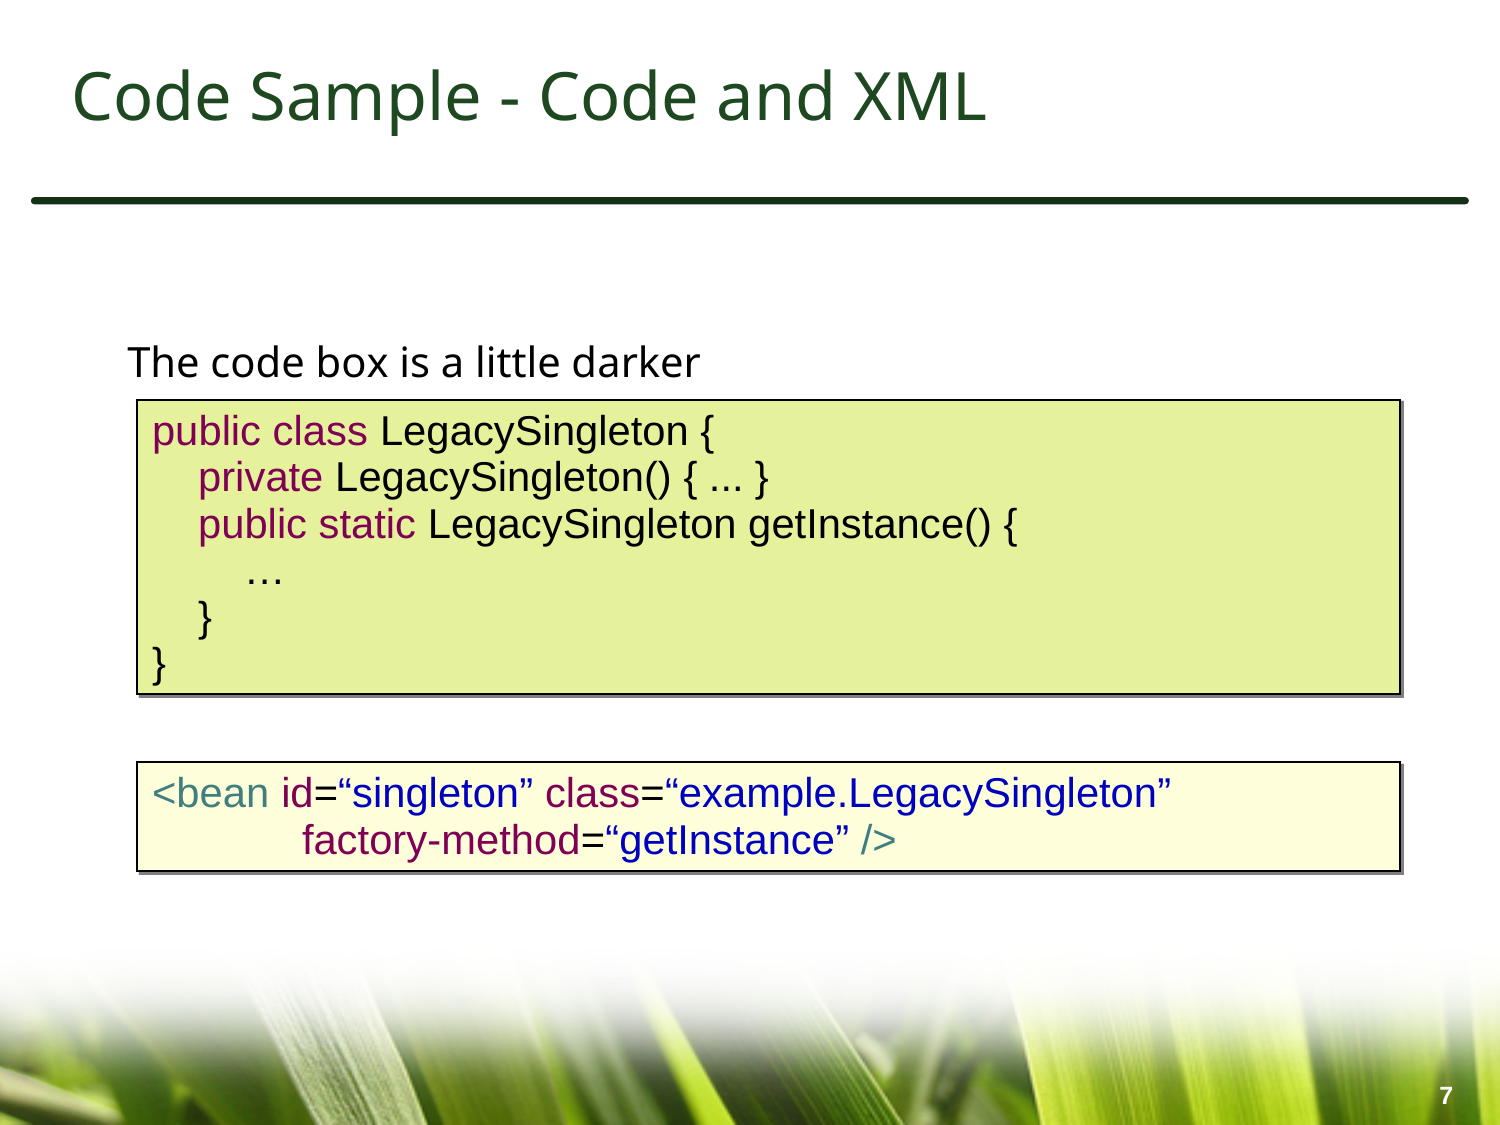

# Code Sample - Code and XML
The code box is a little darker
public class LegacySingleton {
 private LegacySingleton() { ... }
 public static LegacySingleton getInstance() {
 …
 }
}
<bean id=“singleton” class=“example.LegacySingleton”
	factory-method=“getInstance” />